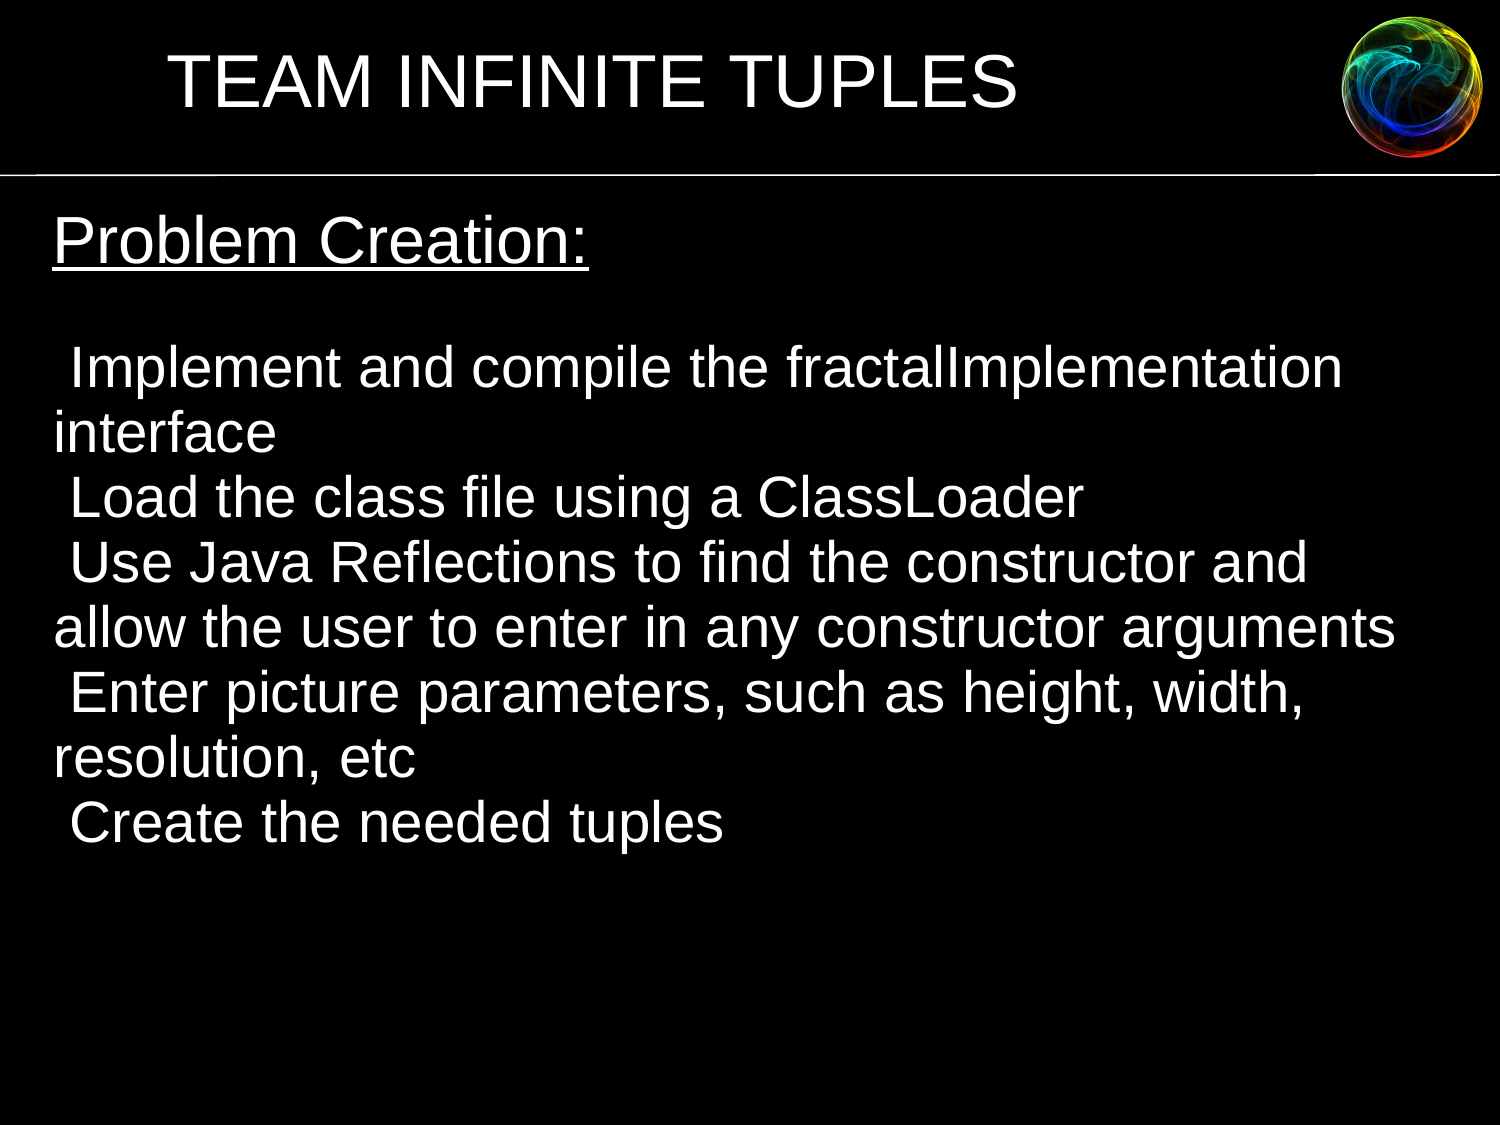

TEAM INFINITE TUPLES
Problem Creation:
 Implement and compile the fractalImplementation interface
 Load the class file using a ClassLoader
 Use Java Reflections to find the constructor and allow the user to enter in any constructor arguments
 Enter picture parameters, such as height, width, resolution, etc
 Create the needed tuples